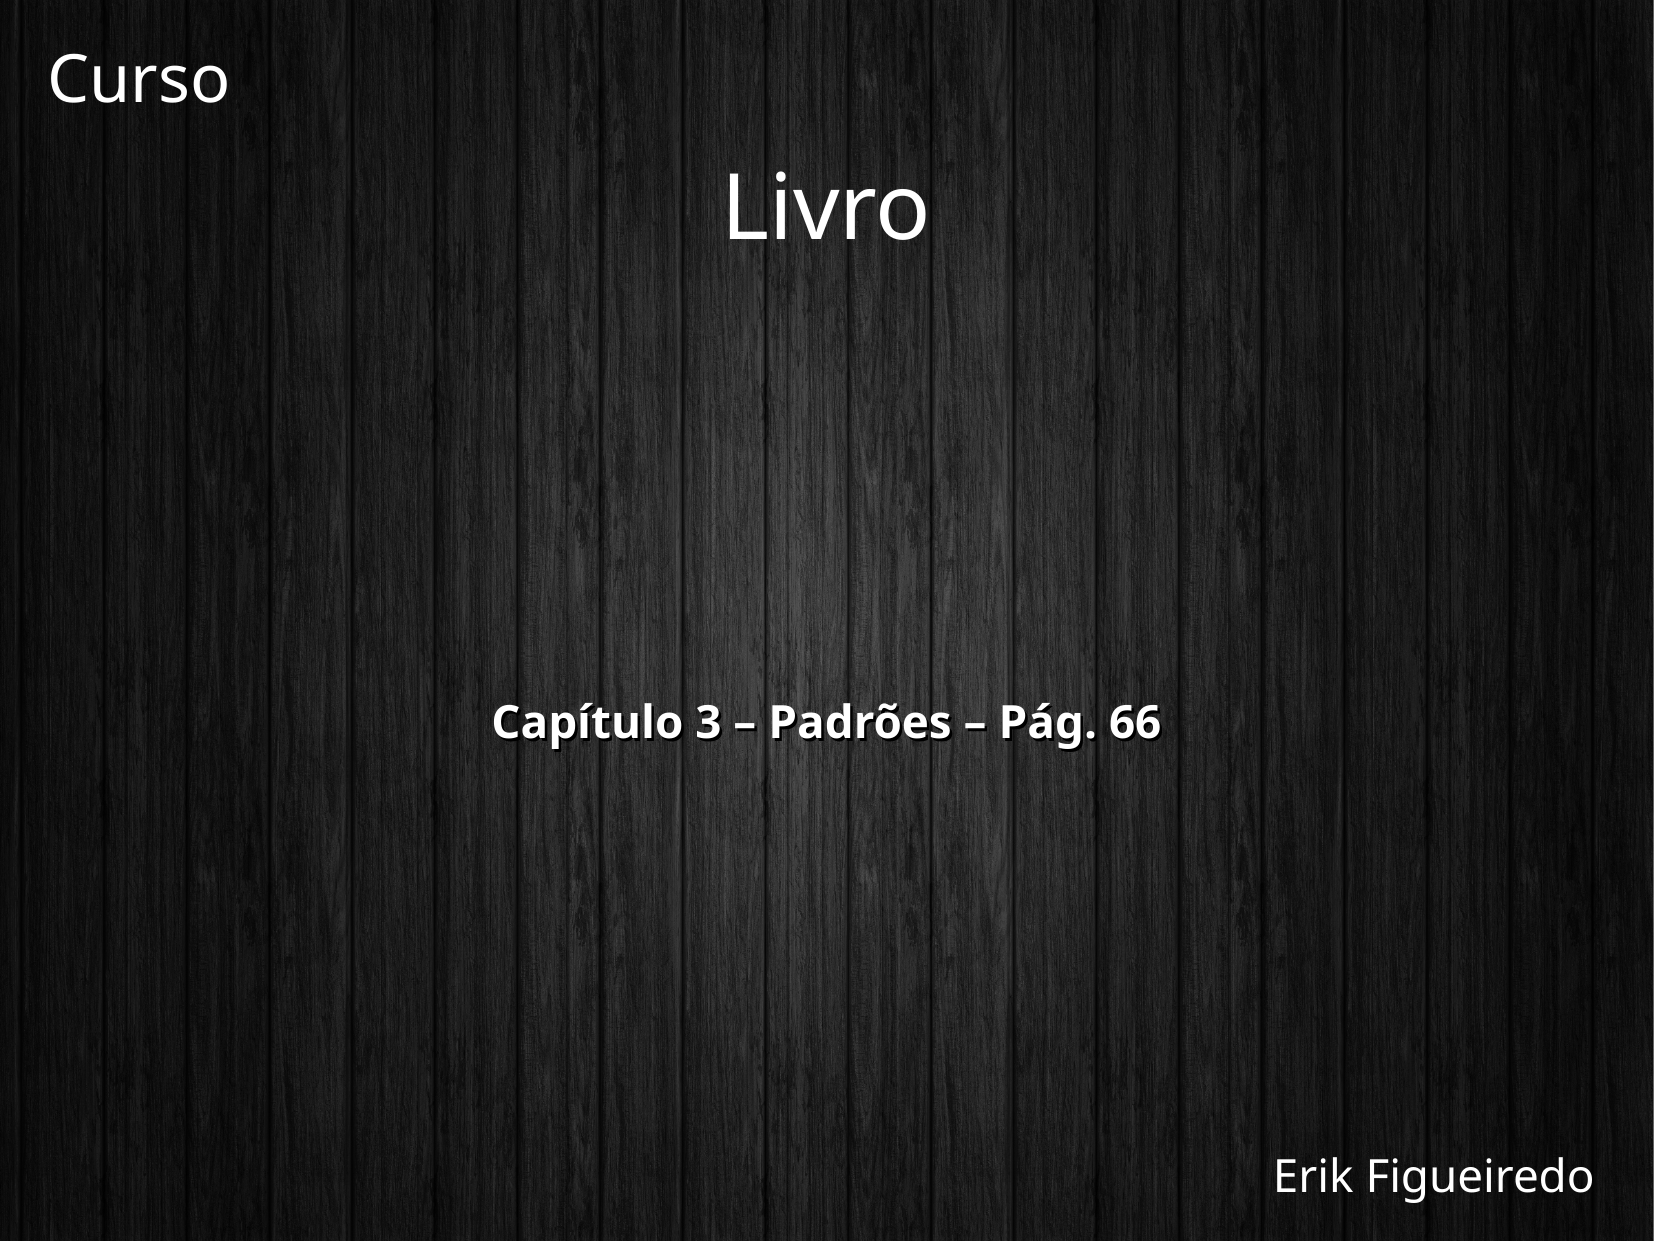

Curso
# Livro
Capítulo 3 – Padrões – Pág. 66
Erik Figueiredo